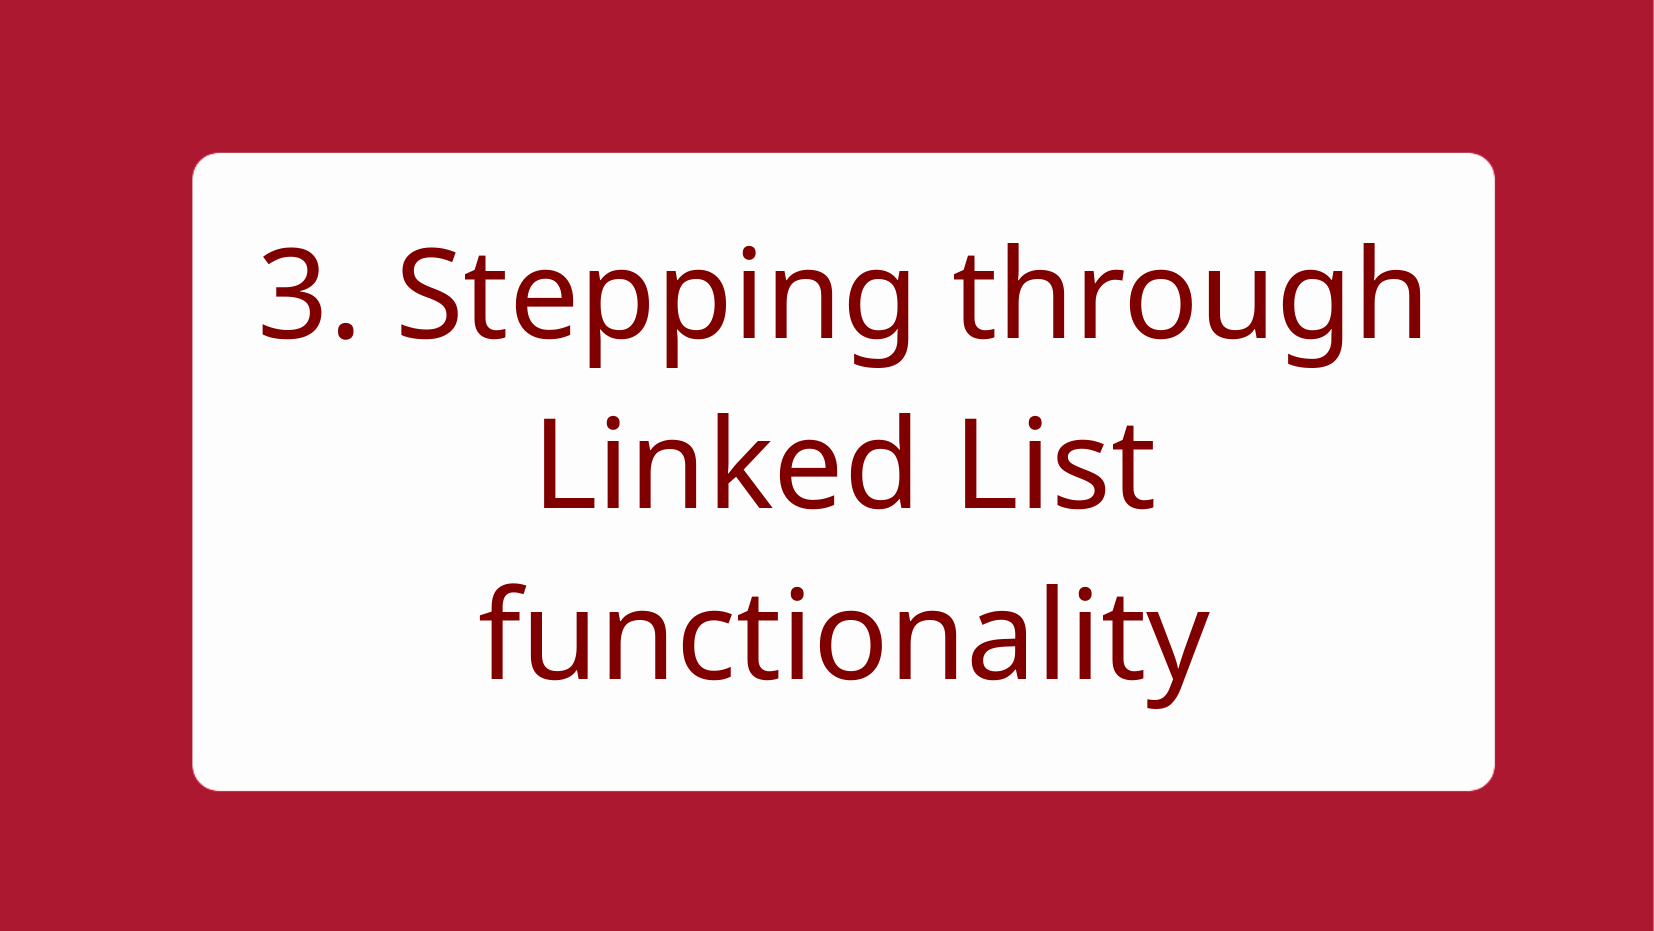

# 3. Stepping through Linked List functionality